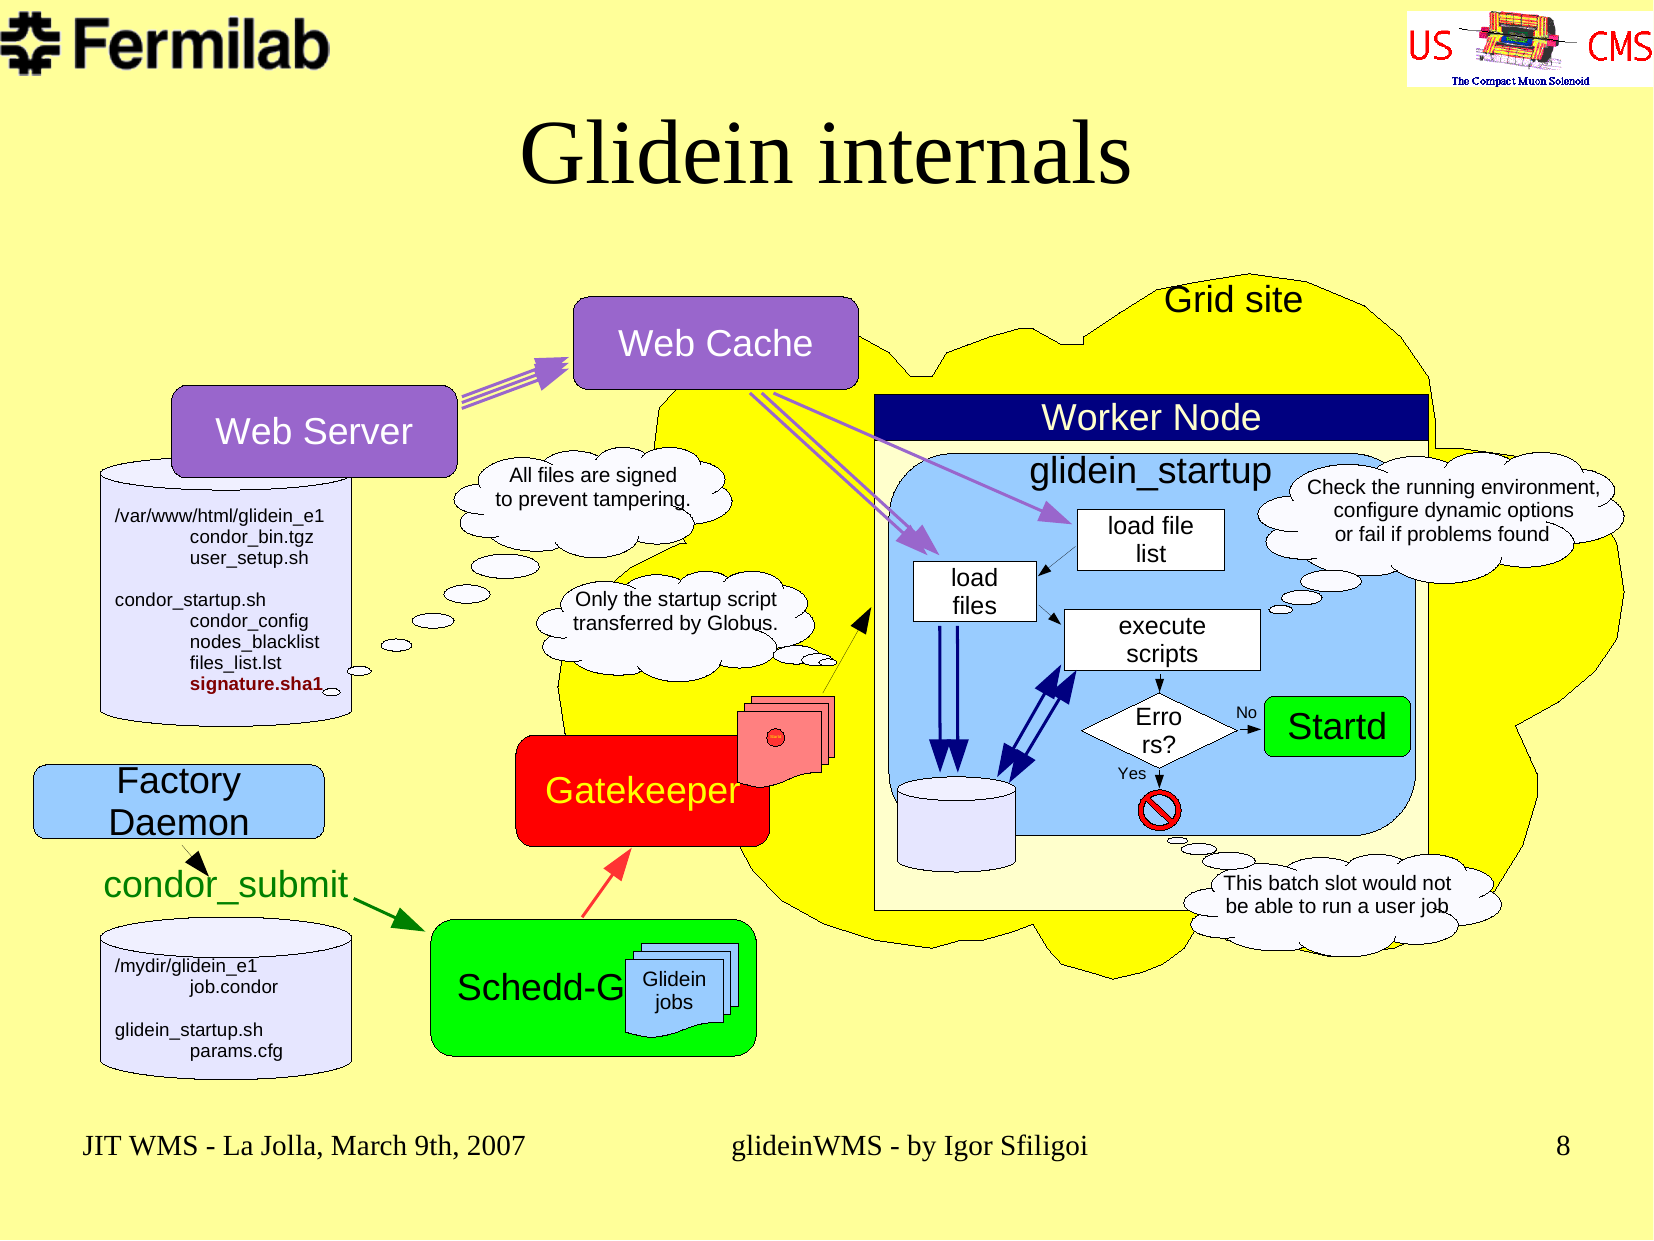

# Glidein internals
Grid site
Web Cache
Web Server
Worker Node
glidein_startup
/var/www/html/glidein_e1
	condor_bin.tgz
	user_setup.sh
	condor_startup.sh
	condor_config
	nodes_blacklist
	files_list.lst
	signature.sha1
All files are signed
to prevent tampering.
Check the running environment,
configure dynamic options
or fail if problems found
load file list
load files
Only the startup script
transferred by Globus.
execute scripts
Errors?
No
Startd
Startd
Gatekeeper
Yes
Factory Daemon
condor_submit
This batch slot would not
be able to run a user job
/mydir/glidein_e1
	job.condor
	glidein_startup.sh
	params.cfg
Schedd-G
Glidein
jobs
JIT WMS - La Jolla, March 9th, 2007
glideinWMS - by Igor Sfiligoi
8